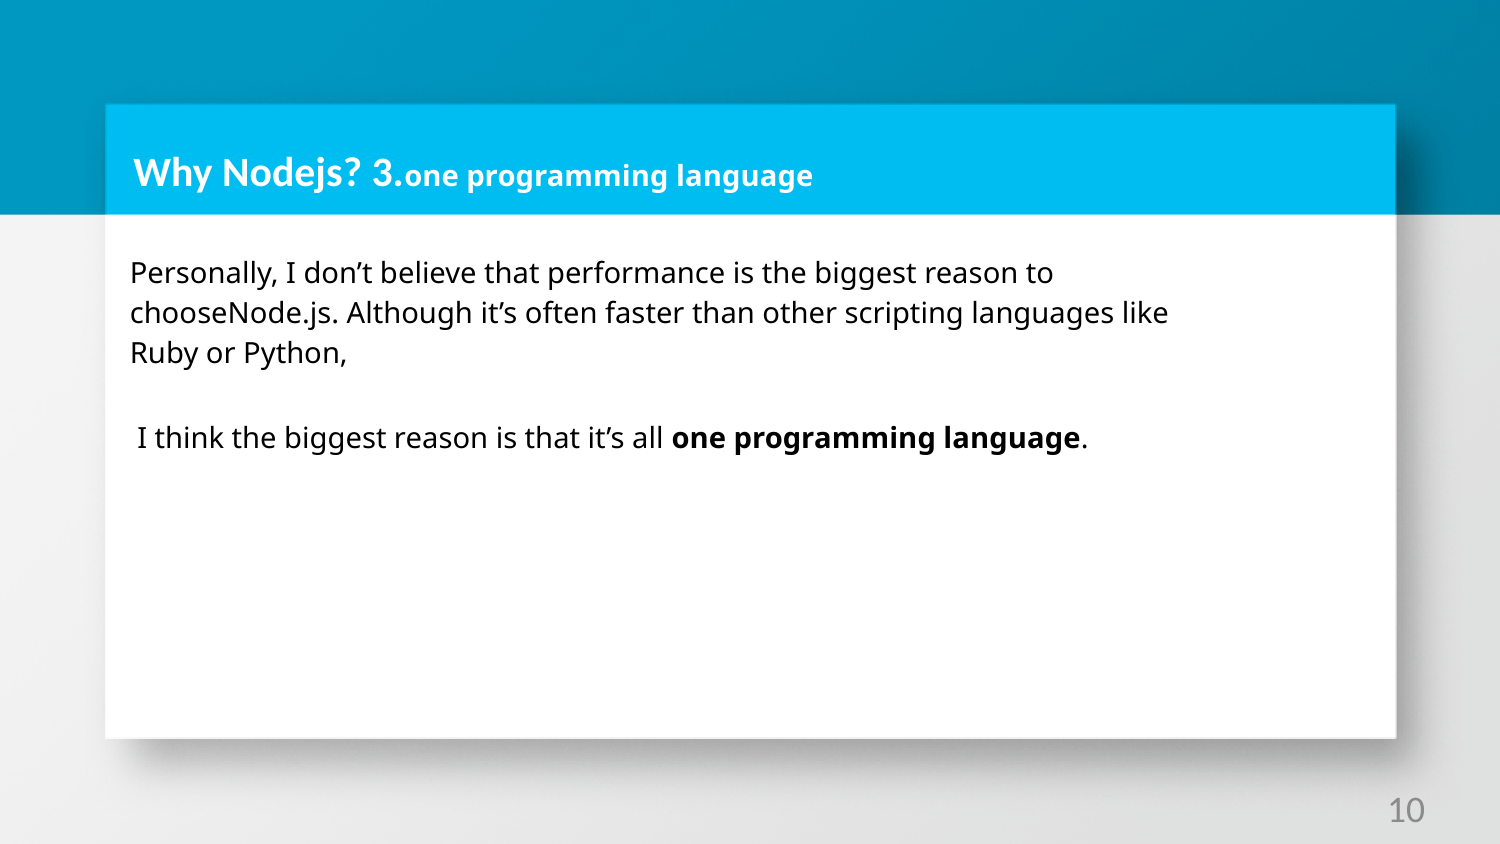

# Why Nodejs? 3.one programming language
Personally, I don’t believe that performance is the biggest reason to chooseNode.js. Although it’s often faster than other scripting languages like Ruby or Python,
 I think the biggest reason is that it’s all one programming language.
Naveed Rana
10